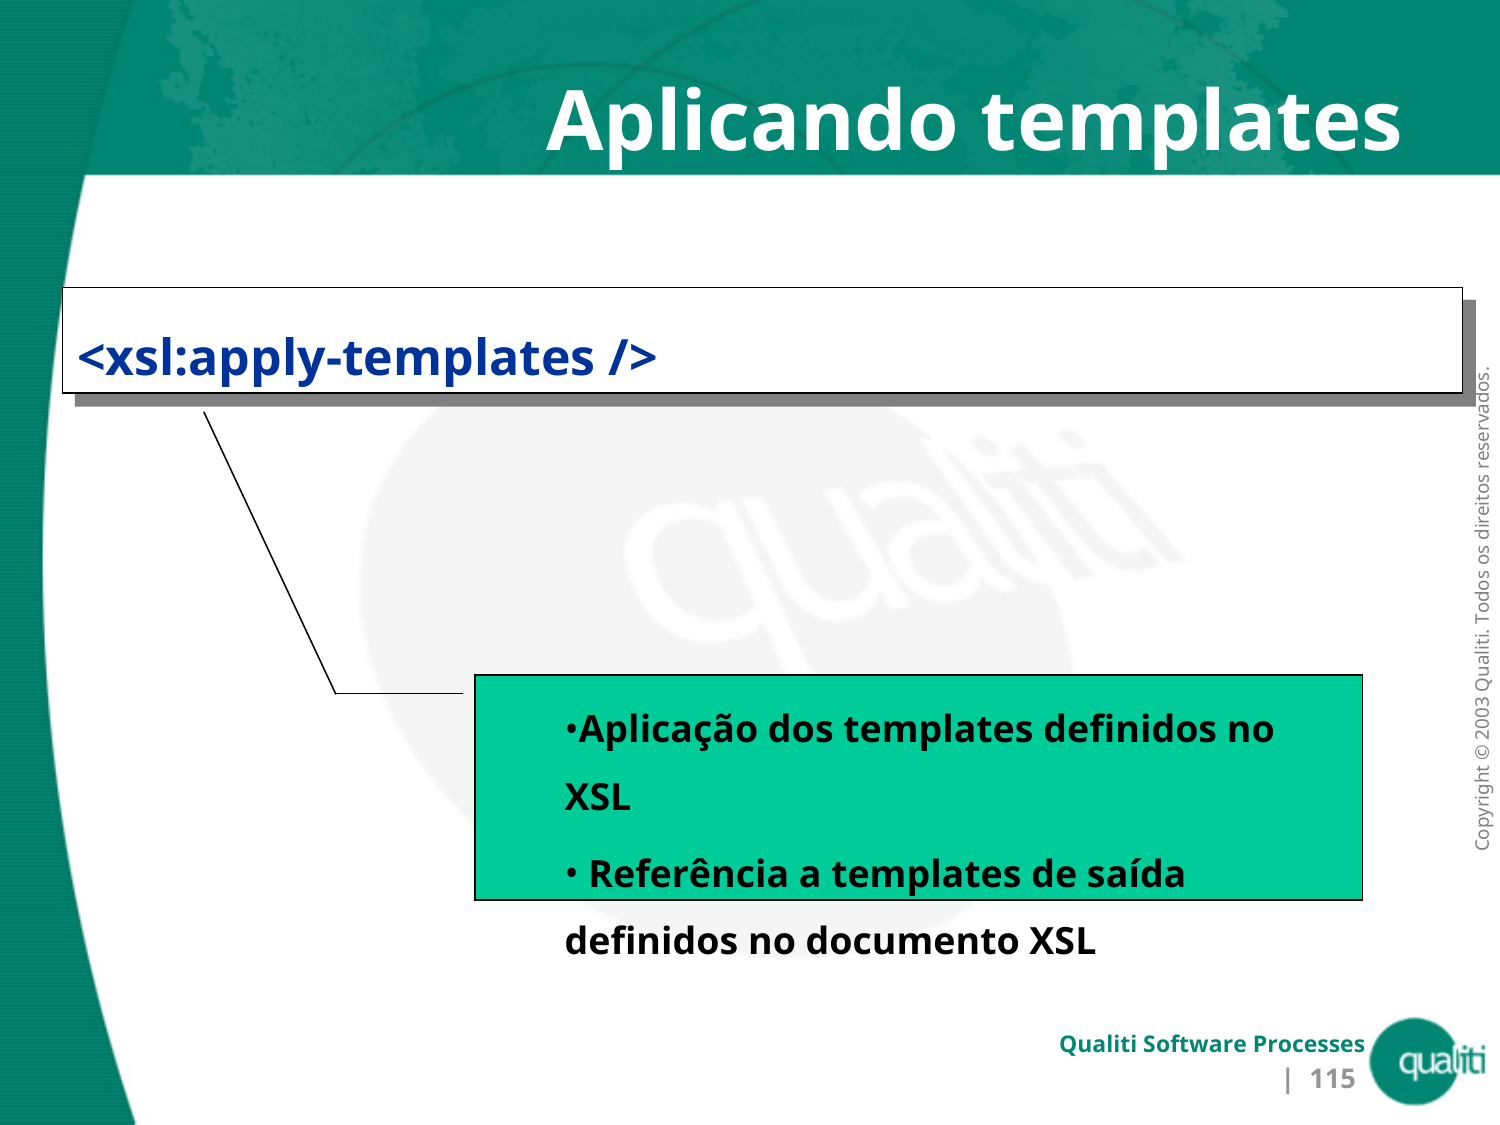

# Aplicando templates
<xsl:apply-templates />
Aplicação dos templates definidos no XSL
 Referência a templates de saída definidos no documento XSL